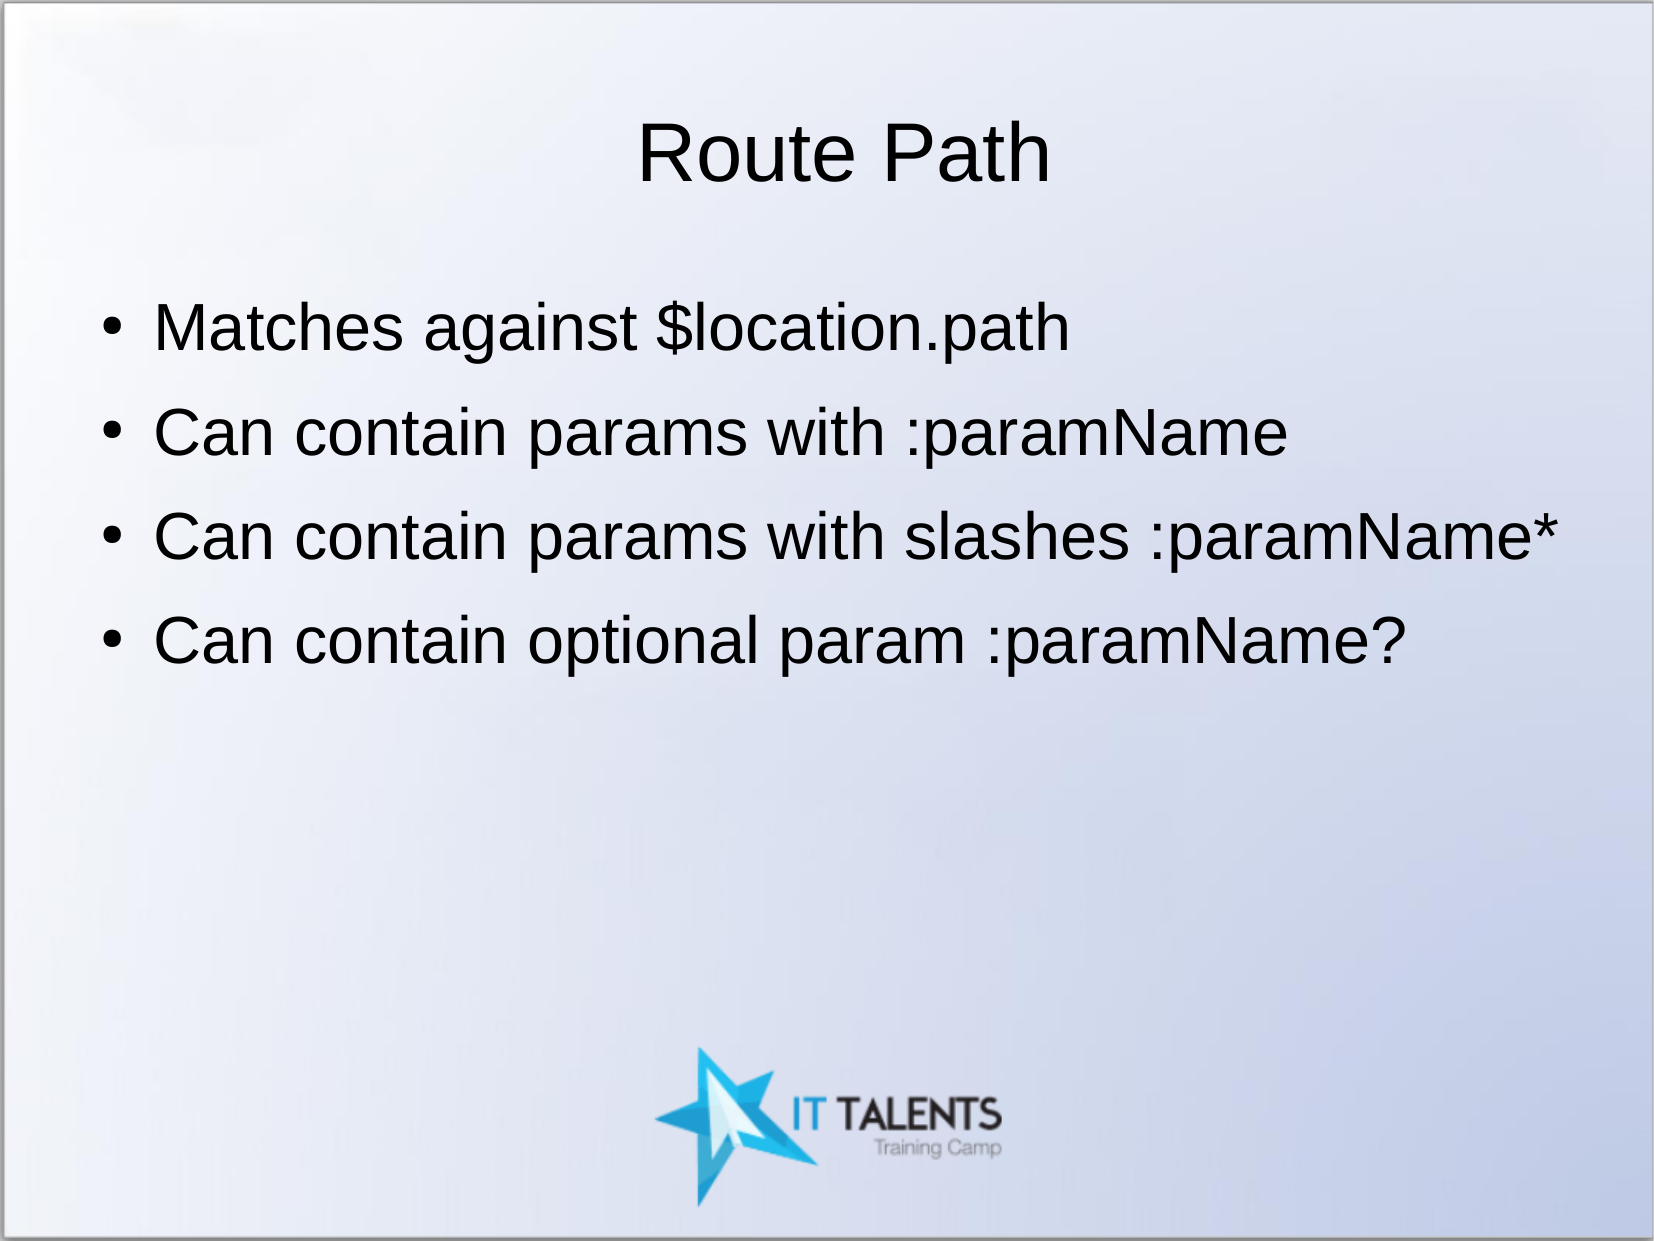

# Route Path
Matches against $location.path
Can contain params with :paramName
Can contain params with slashes :paramName*
Can contain optional param :paramName?